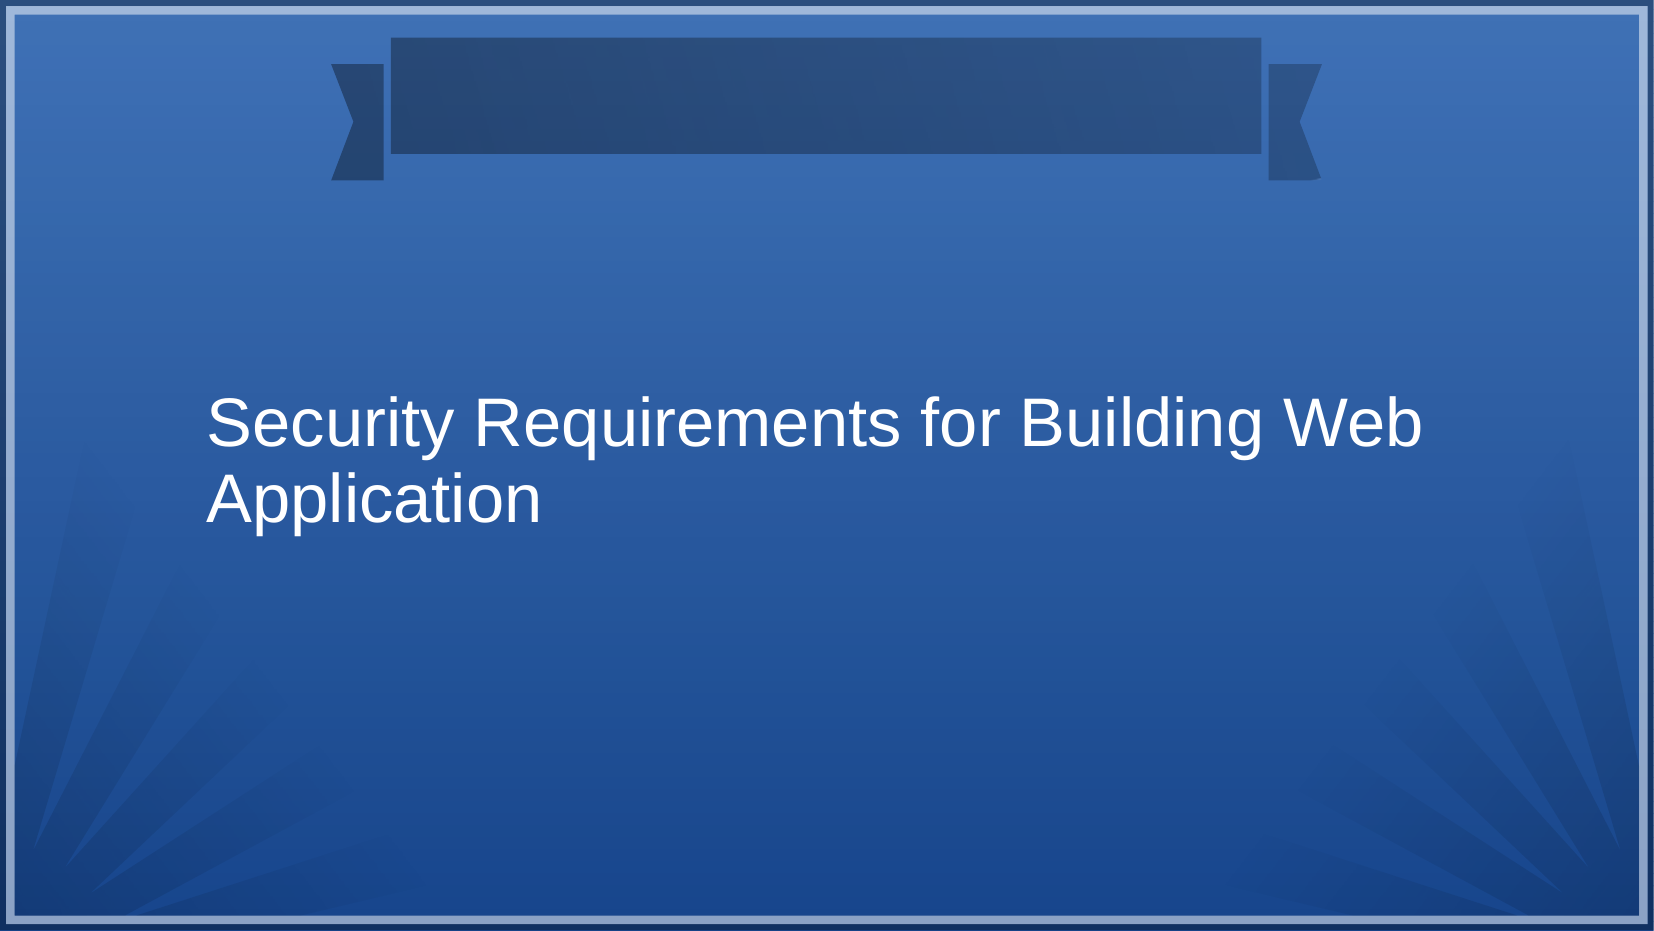

# Security Requirements for Building Web Application